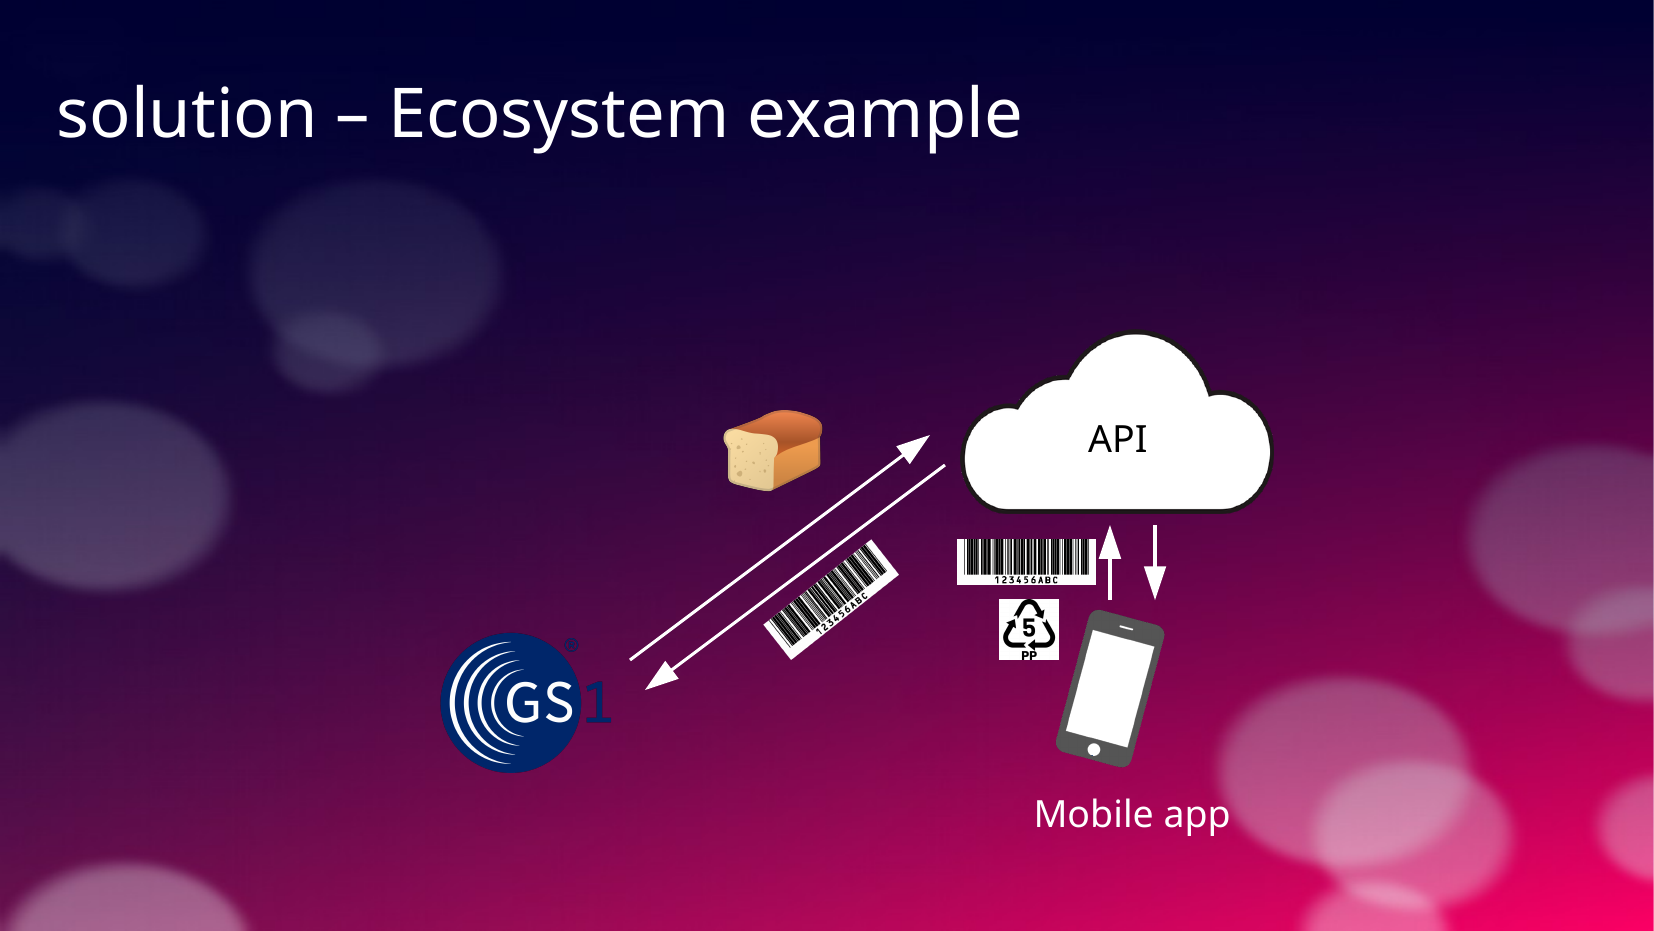

# solution – Ecosystem example
API
Mobile app